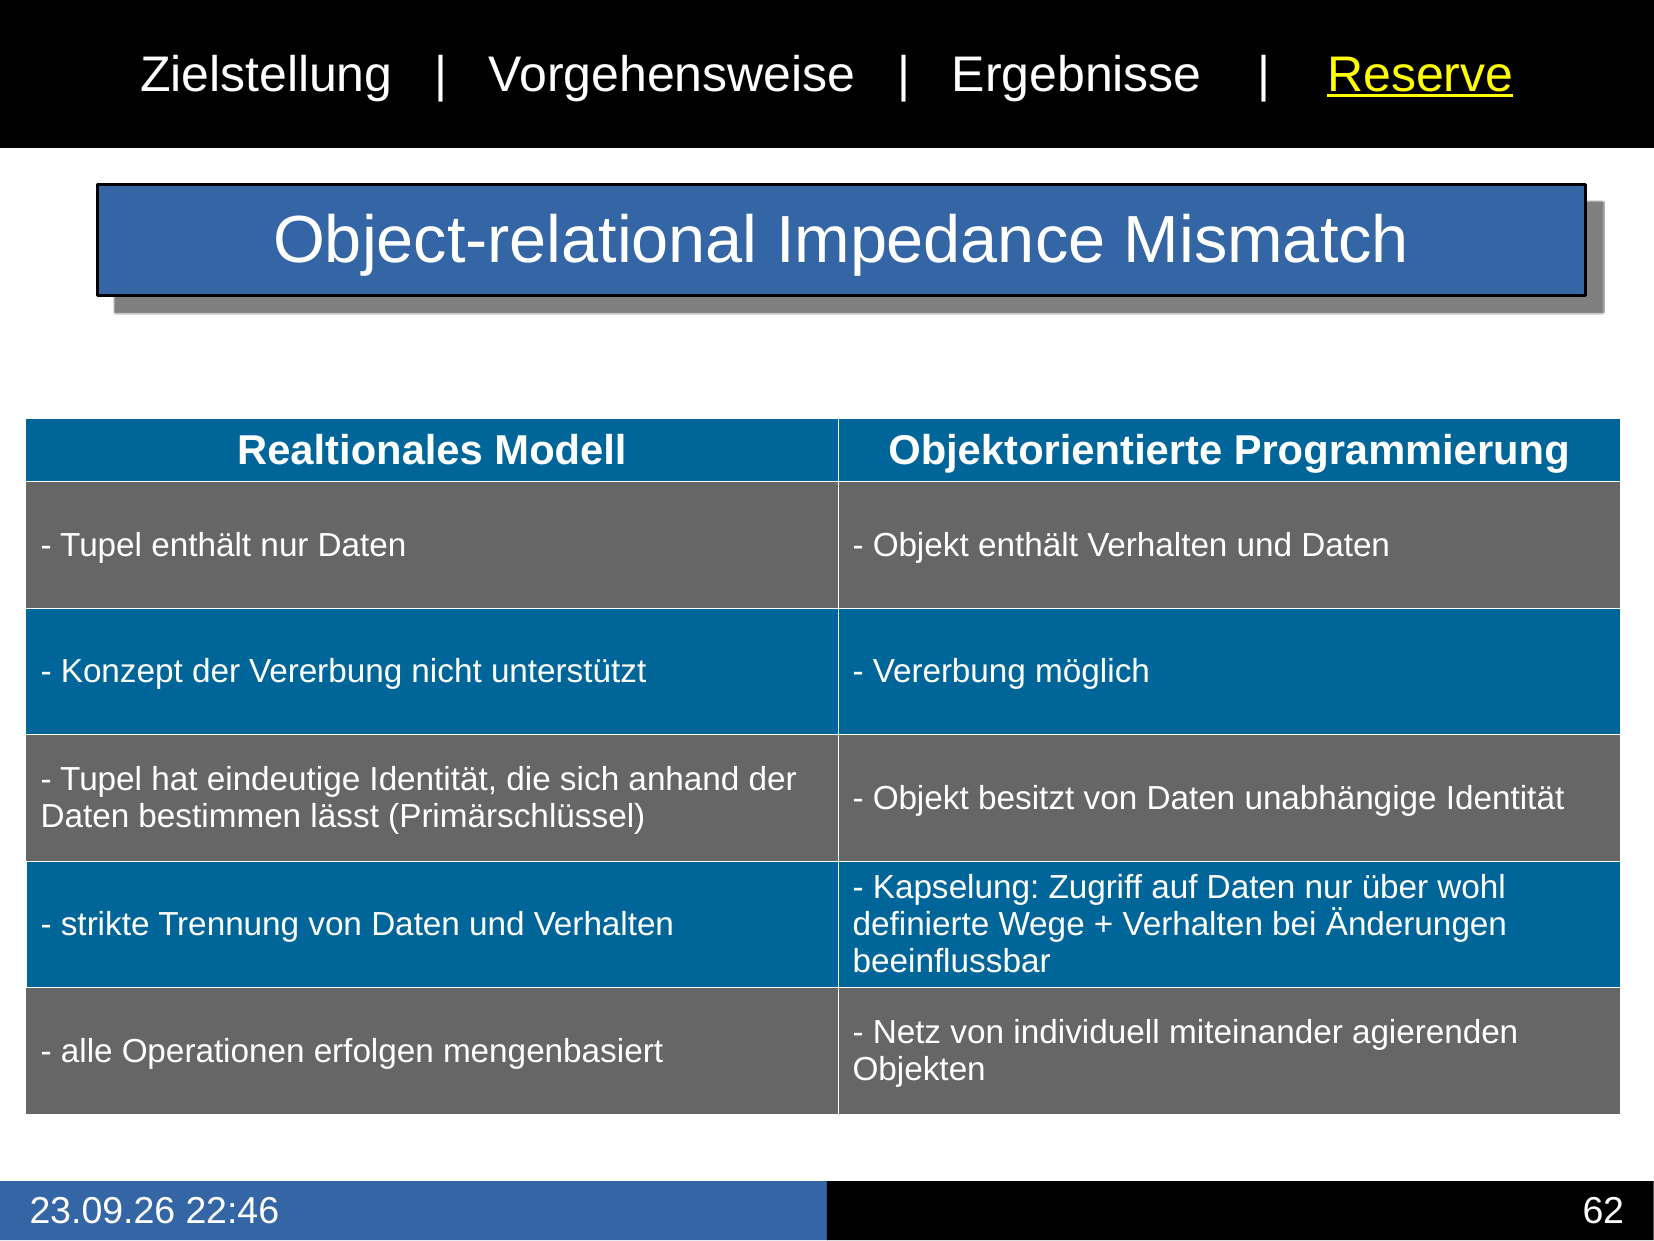

Zielstellung | Vorgehensweise | Ergebnisse | Reserve
# Object-relational Impedance Mismatch
| Realtionales Modell | Objektorientierte Programmierung |
| --- | --- |
| - Tupel enthält nur Daten | - Objekt enthält Verhalten und Daten |
| - Konzept der Vererbung nicht unterstützt | - Vererbung möglich |
| - Tupel hat eindeutige Identität, die sich anhand der Daten bestimmen lässt (Primärschlüssel) | - Objekt besitzt von Daten unabhängige Identität |
| - strikte Trennung von Daten und Verhalten | - Kapselung: Zugriff auf Daten nur über wohl definierte Wege + Verhalten bei Änderungen beeinflussbar |
| - alle Operationen erfolgen mengenbasiert | - Netz von individuell miteinander agierenden Objekten |
62